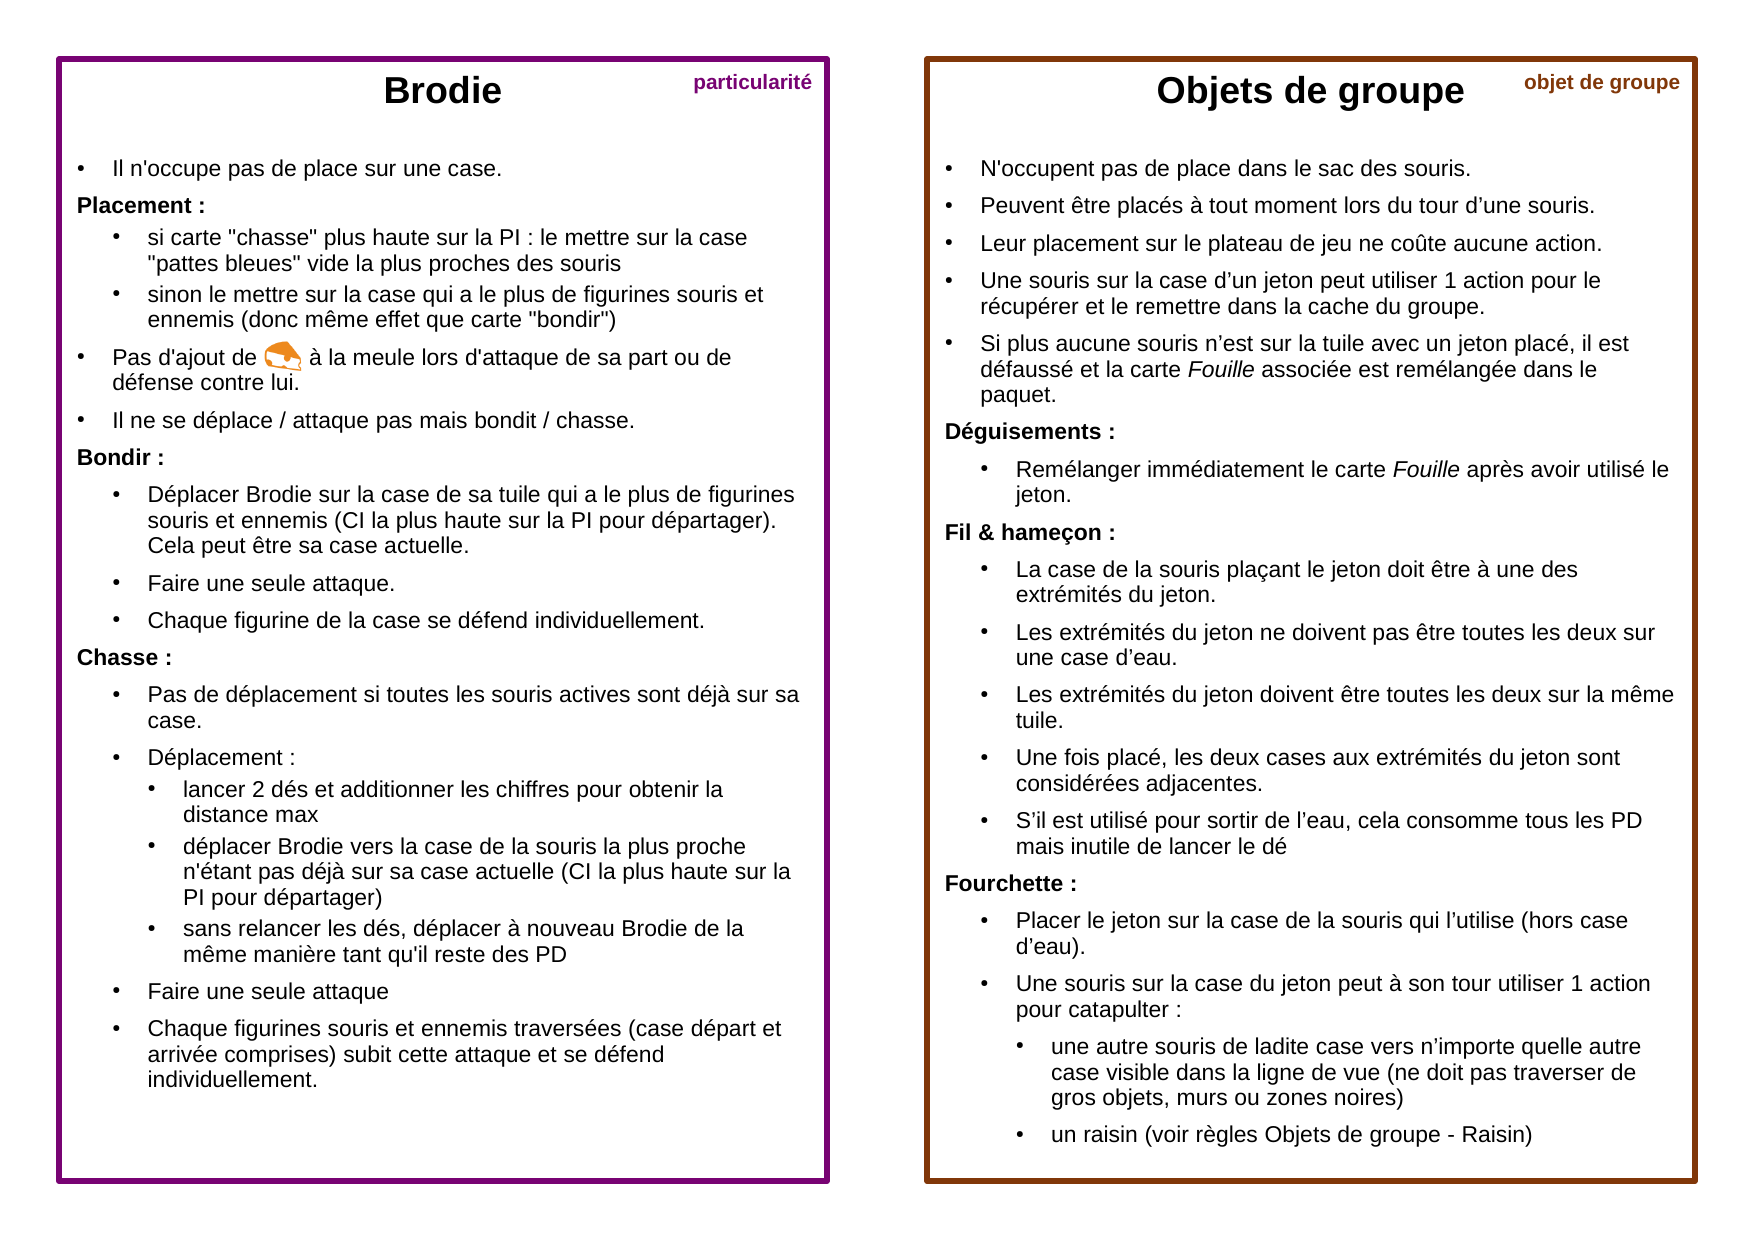

Brodie
Il n'occupe pas de place sur une case.
Placement :
si carte "chasse" plus haute sur la PI : le mettre sur la case "pattes bleues" vide la plus proches des souris
sinon le mettre sur la case qui a le plus de figurines souris et ennemis (donc même effet que carte "bondir")
Pas d'ajout de à la meule lors d'attaque de sa part ou de défense contre lui.
Il ne se déplace / attaque pas mais bondit / chasse.
Bondir :
Déplacer Brodie sur la case de sa tuile qui a le plus de figurines souris et ennemis (CI la plus haute sur la PI pour départager). Cela peut être sa case actuelle.
Faire une seule attaque.
Chaque figurine de la case se défend individuellement.
Chasse :
Pas de déplacement si toutes les souris actives sont déjà sur sa case.
Déplacement :
lancer 2 dés et additionner les chiffres pour obtenir la distance max
déplacer Brodie vers la case de la souris la plus proche n'étant pas déjà sur sa case actuelle (CI la plus haute sur la PI pour départager)
sans relancer les dés, déplacer à nouveau Brodie de la même manière tant qu'il reste des PD
Faire une seule attaque
Chaque figurines souris et ennemis traversées (case départ et arrivée comprises) subit cette attaque et se défend individuellement.
particularité
Objets de groupe
N'occupent pas de place dans le sac des souris.
Peuvent être placés à tout moment lors du tour d’une souris.
Leur placement sur le plateau de jeu ne coûte aucune action.
Une souris sur la case d’un jeton peut utiliser 1 action pour le récupérer et le remettre dans la cache du groupe.
Si plus aucune souris n’est sur la tuile avec un jeton placé, il est défaussé et la carte Fouille associée est remélangée dans le paquet.
Déguisements :
Remélanger immédiatement le carte Fouille après avoir utilisé le jeton.
Fil & hameçon :
La case de la souris plaçant le jeton doit être à une des extrémités du jeton.
Les extrémités du jeton ne doivent pas être toutes les deux sur une case d’eau.
Les extrémités du jeton doivent être toutes les deux sur la même tuile.
Une fois placé, les deux cases aux extrémités du jeton sont considérées adjacentes.
S’il est utilisé pour sortir de l’eau, cela consomme tous les PD mais inutile de lancer le dé
Fourchette :
Placer le jeton sur la case de la souris qui l’utilise (hors case d’eau).
Une souris sur la case du jeton peut à son tour utiliser 1 action pour catapulter :
une autre souris de ladite case vers n’importe quelle autre case visible dans la ligne de vue (ne doit pas traverser de gros objets, murs ou zones noires)
un raisin (voir règles Objets de groupe - Raisin)
objet de groupe